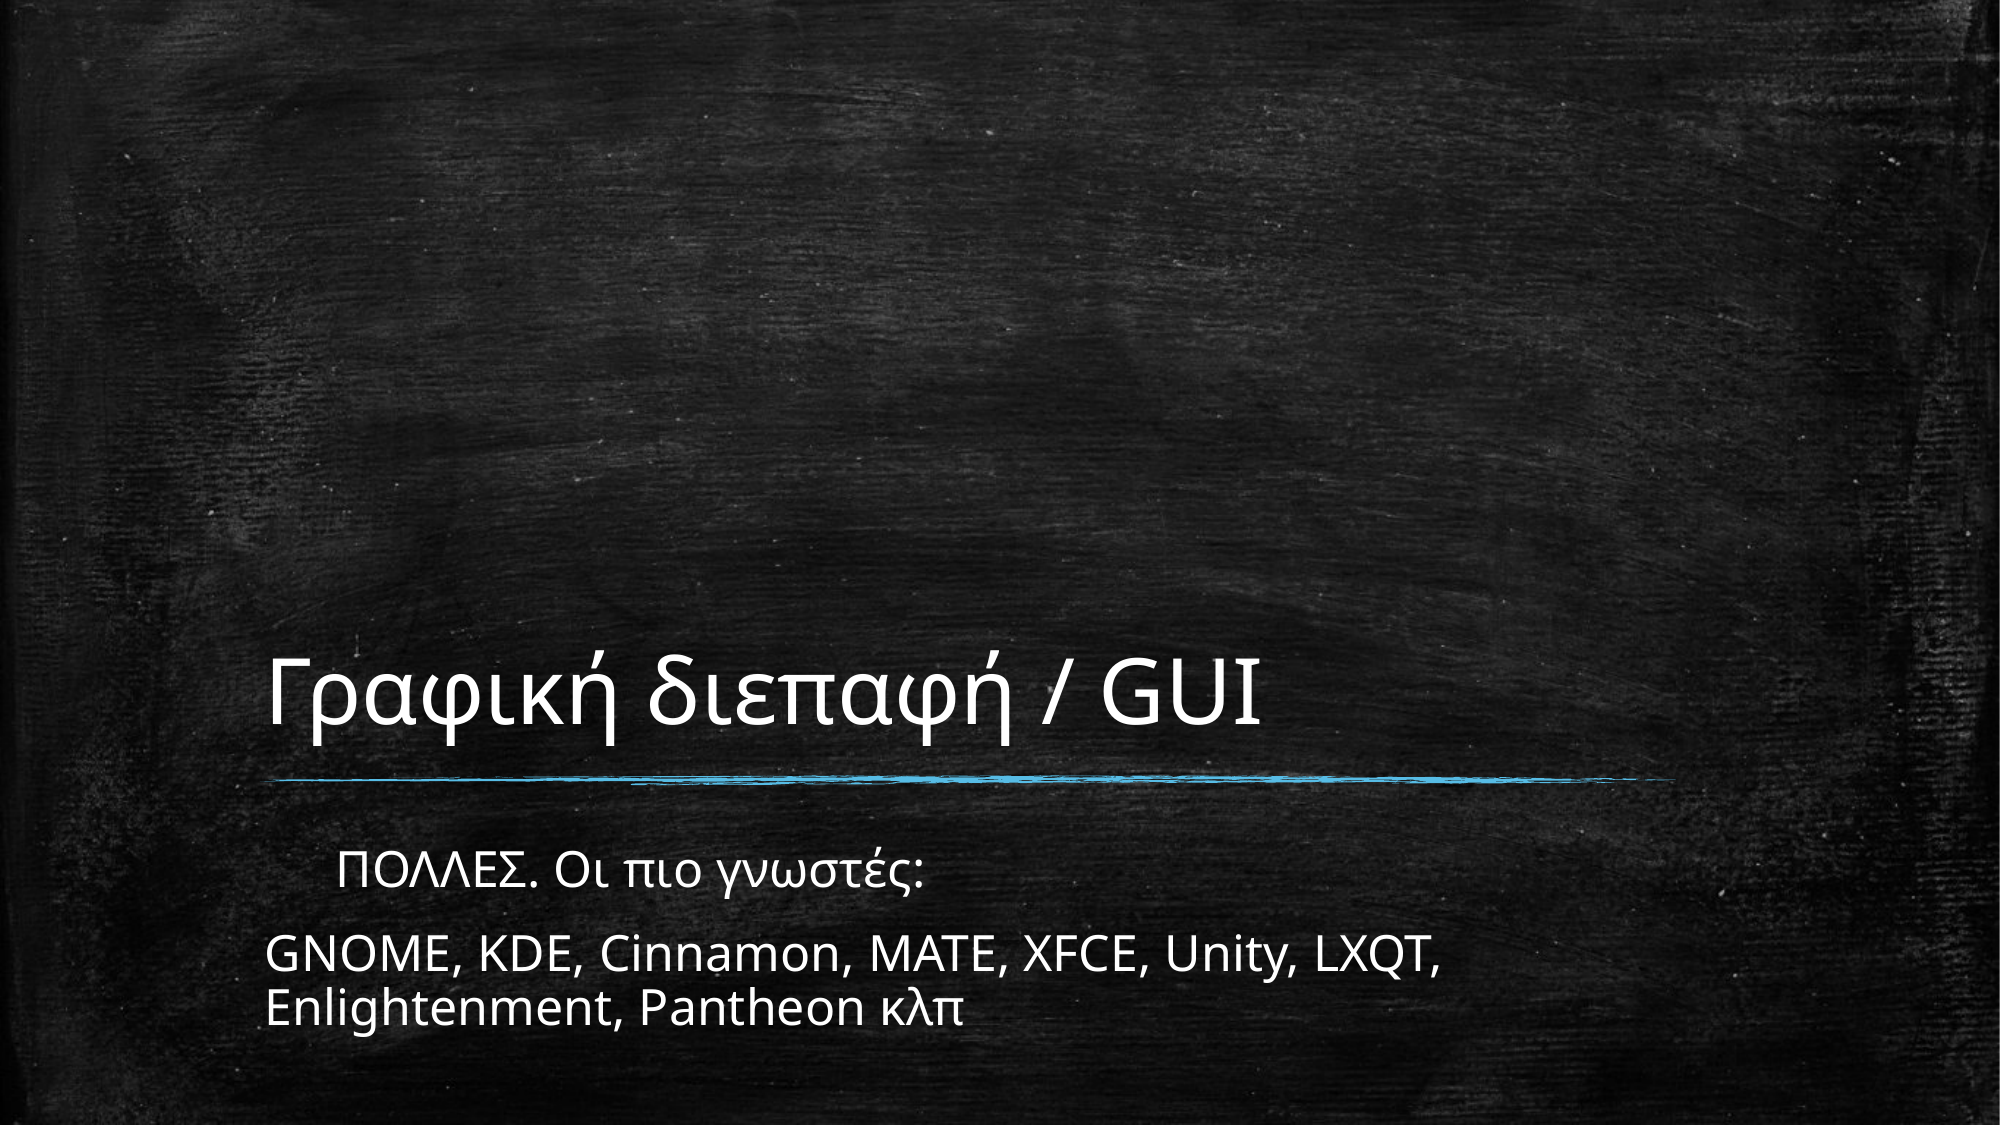

# Γραφική διεπαφή / GUI
ΠΟΛΛΕΣ. Οι πιο γνωστές:
GNOME, KDE, Cinnamon, MATE, XFCE, Unity, LXQT, Enlightenment, Pantheon κλπ